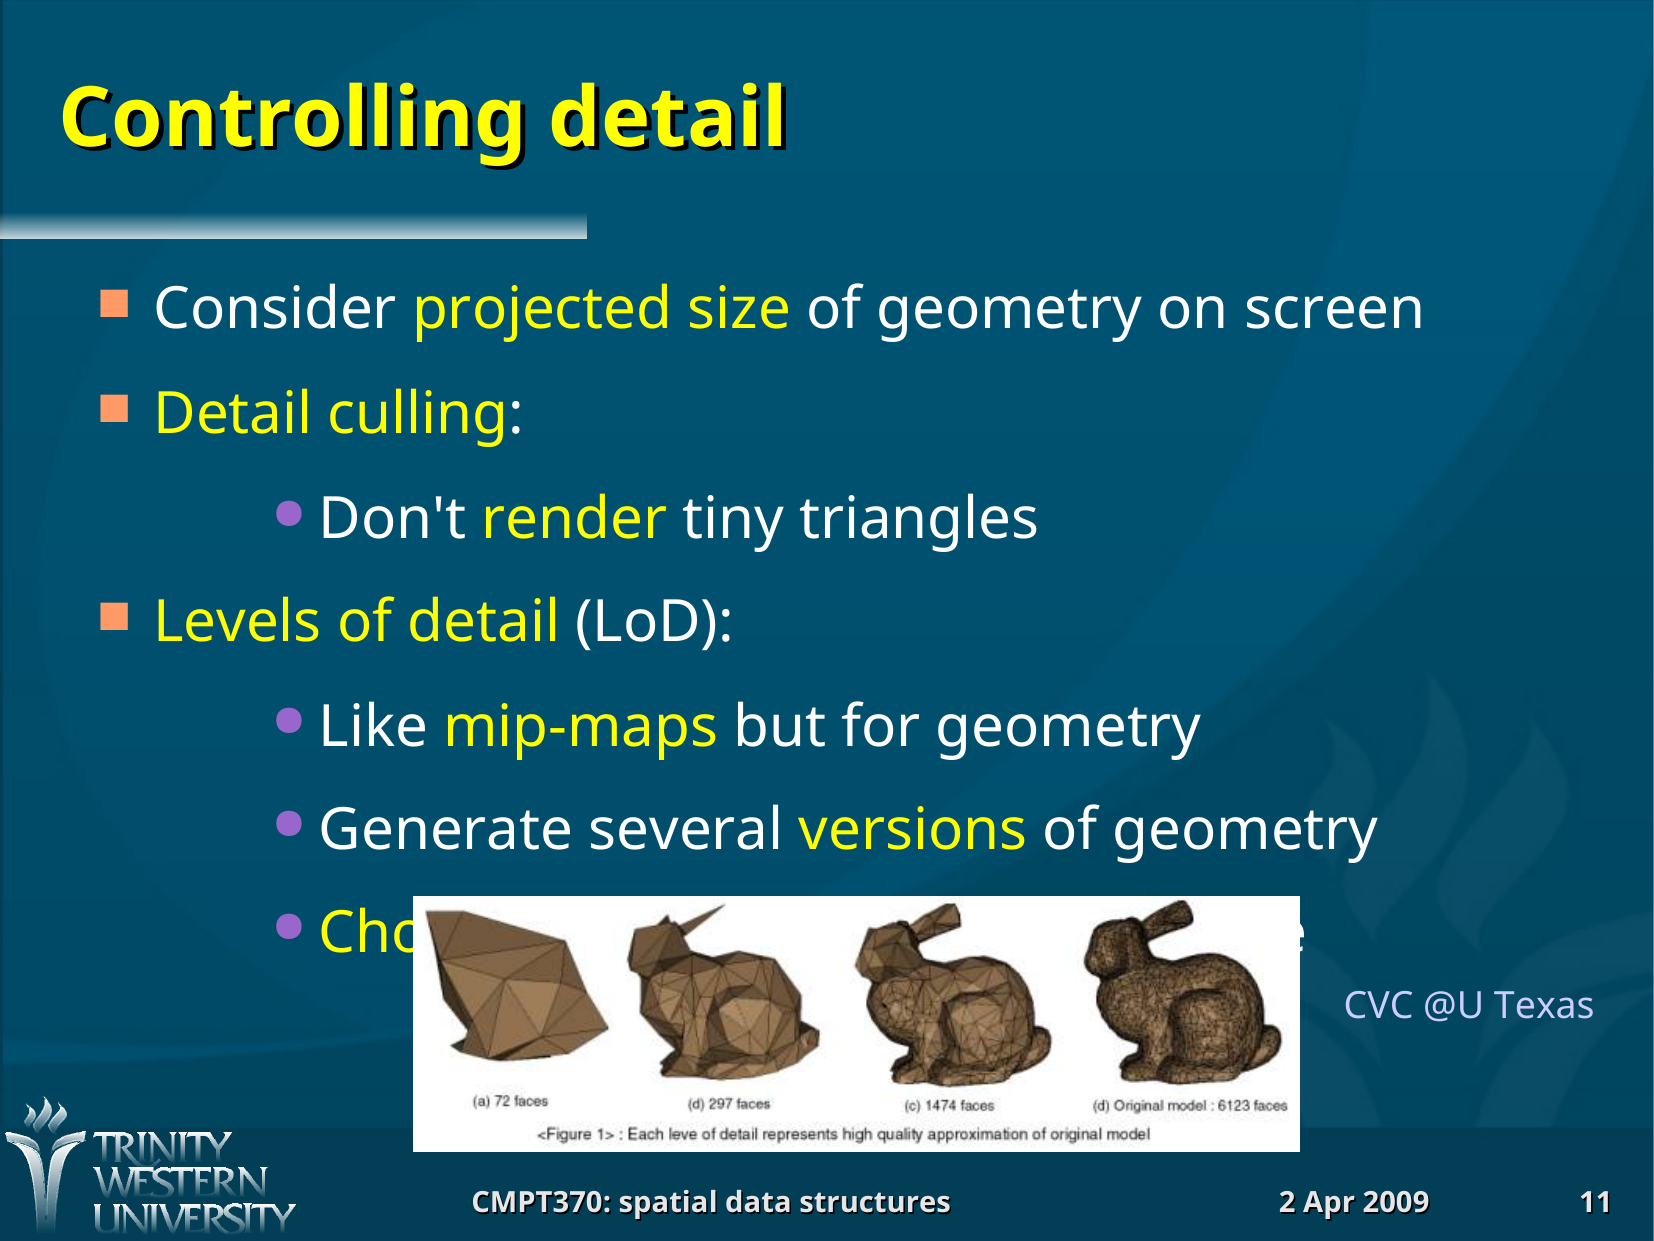

# Controlling detail
Consider projected size of geometry on screen
Detail culling:
Don't render tiny triangles
Levels of detail (LoD):
Like mip-maps but for geometry
Generate several versions of geometry
Choose LoD based on projected size
CVC @U Texas
CMPT370: spatial data structures
2 Apr 2009
11